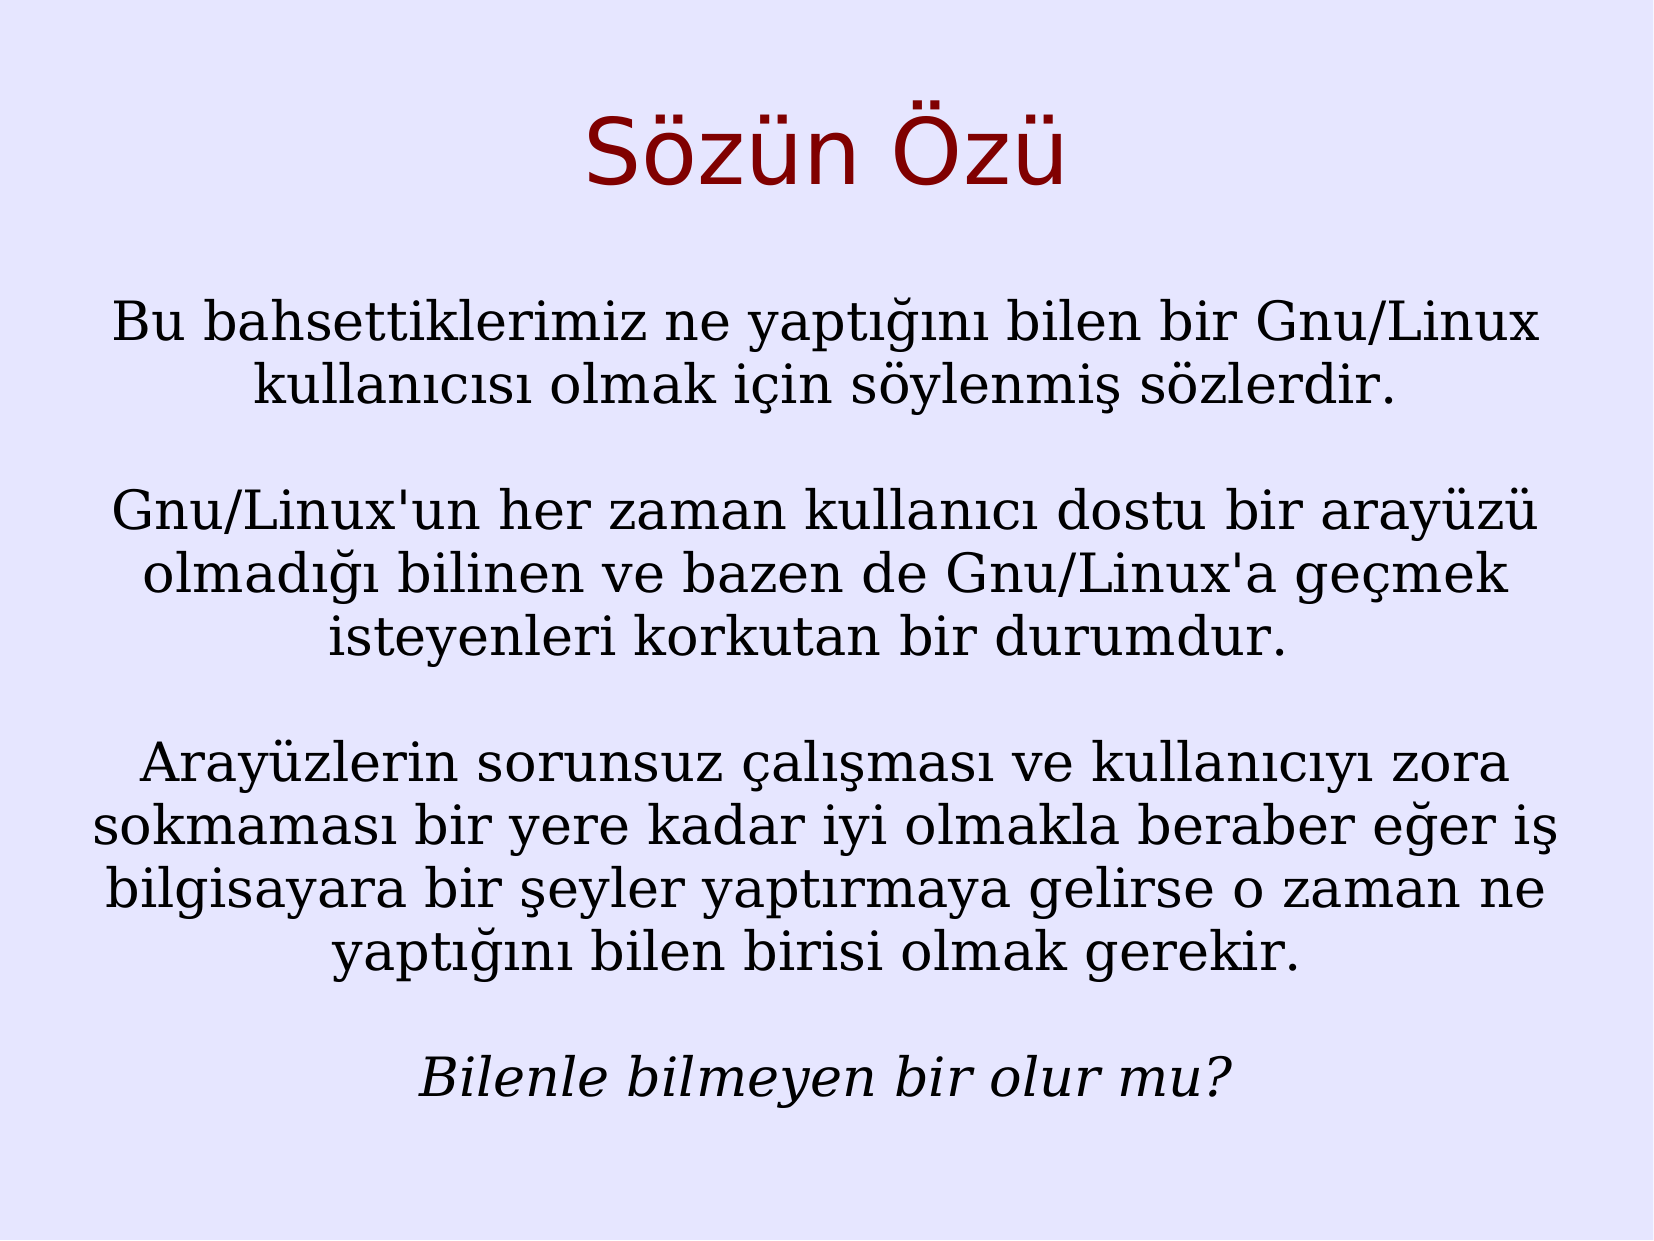

# Sözün Özü
Bu bahsettiklerimiz ne yaptığını bilen bir Gnu/Linux kullanıcısı olmak için söylenmiş sözlerdir.
Gnu/Linux'un her zaman kullanıcı dostu bir arayüzü olmadığı bilinen ve bazen de Gnu/Linux'a geçmek isteyenleri korkutan bir durumdur.
Arayüzlerin sorunsuz çalışması ve kullanıcıyı zora sokmaması bir yere kadar iyi olmakla beraber eğer iş bilgisayara bir şeyler yaptırmaya gelirse o zaman ne yaptığını bilen birisi olmak gerekir.
Bilenle bilmeyen bir olur mu?